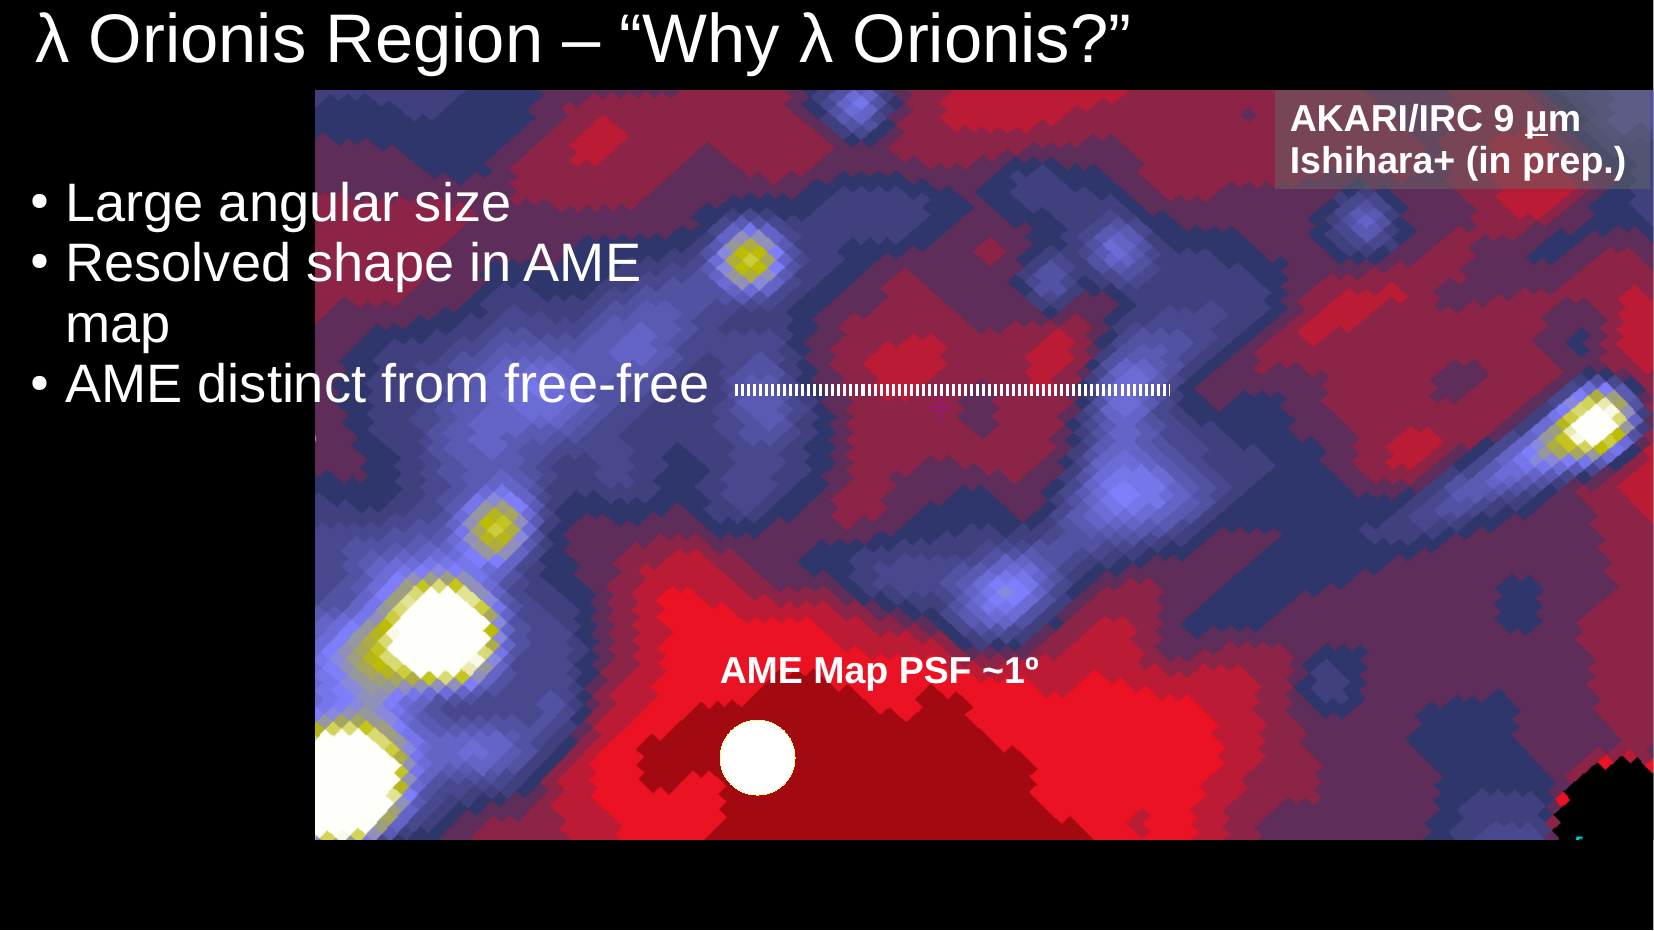

# λ Orionis Region – “Why λ Orionis?”
AKARI/IRC 9 μm
Ishihara+ (in prep.)
Large angular size
Resolved shape in AME map
AME distinct from free-free
AME Map PSF ~1º